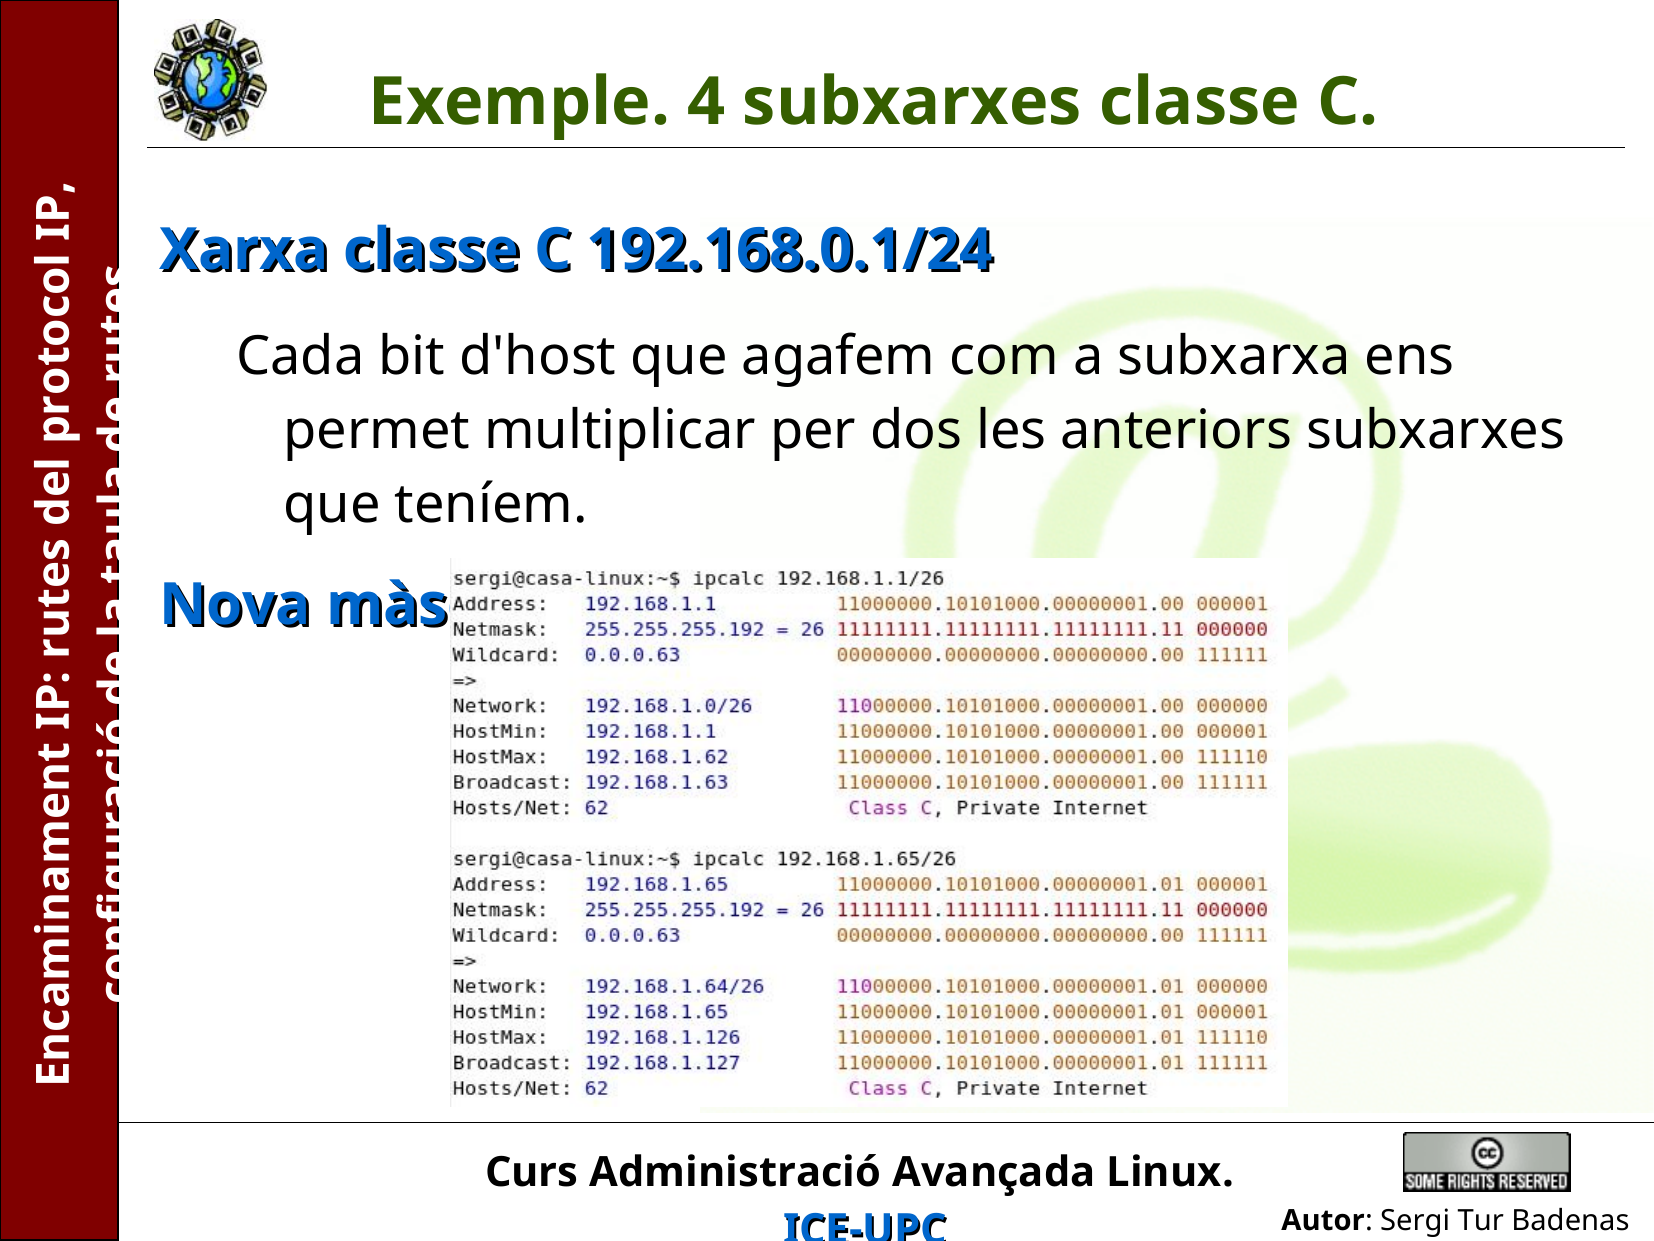

# Exemple. 4 subxarxes classe C.
Xarxa classe C 192.168.0.1/24
Cada bit d'host que agafem com a subxarxa ens permet multiplicar per dos les anteriors subxarxes que teníem.
Nova màscara 255.255.255.192/26